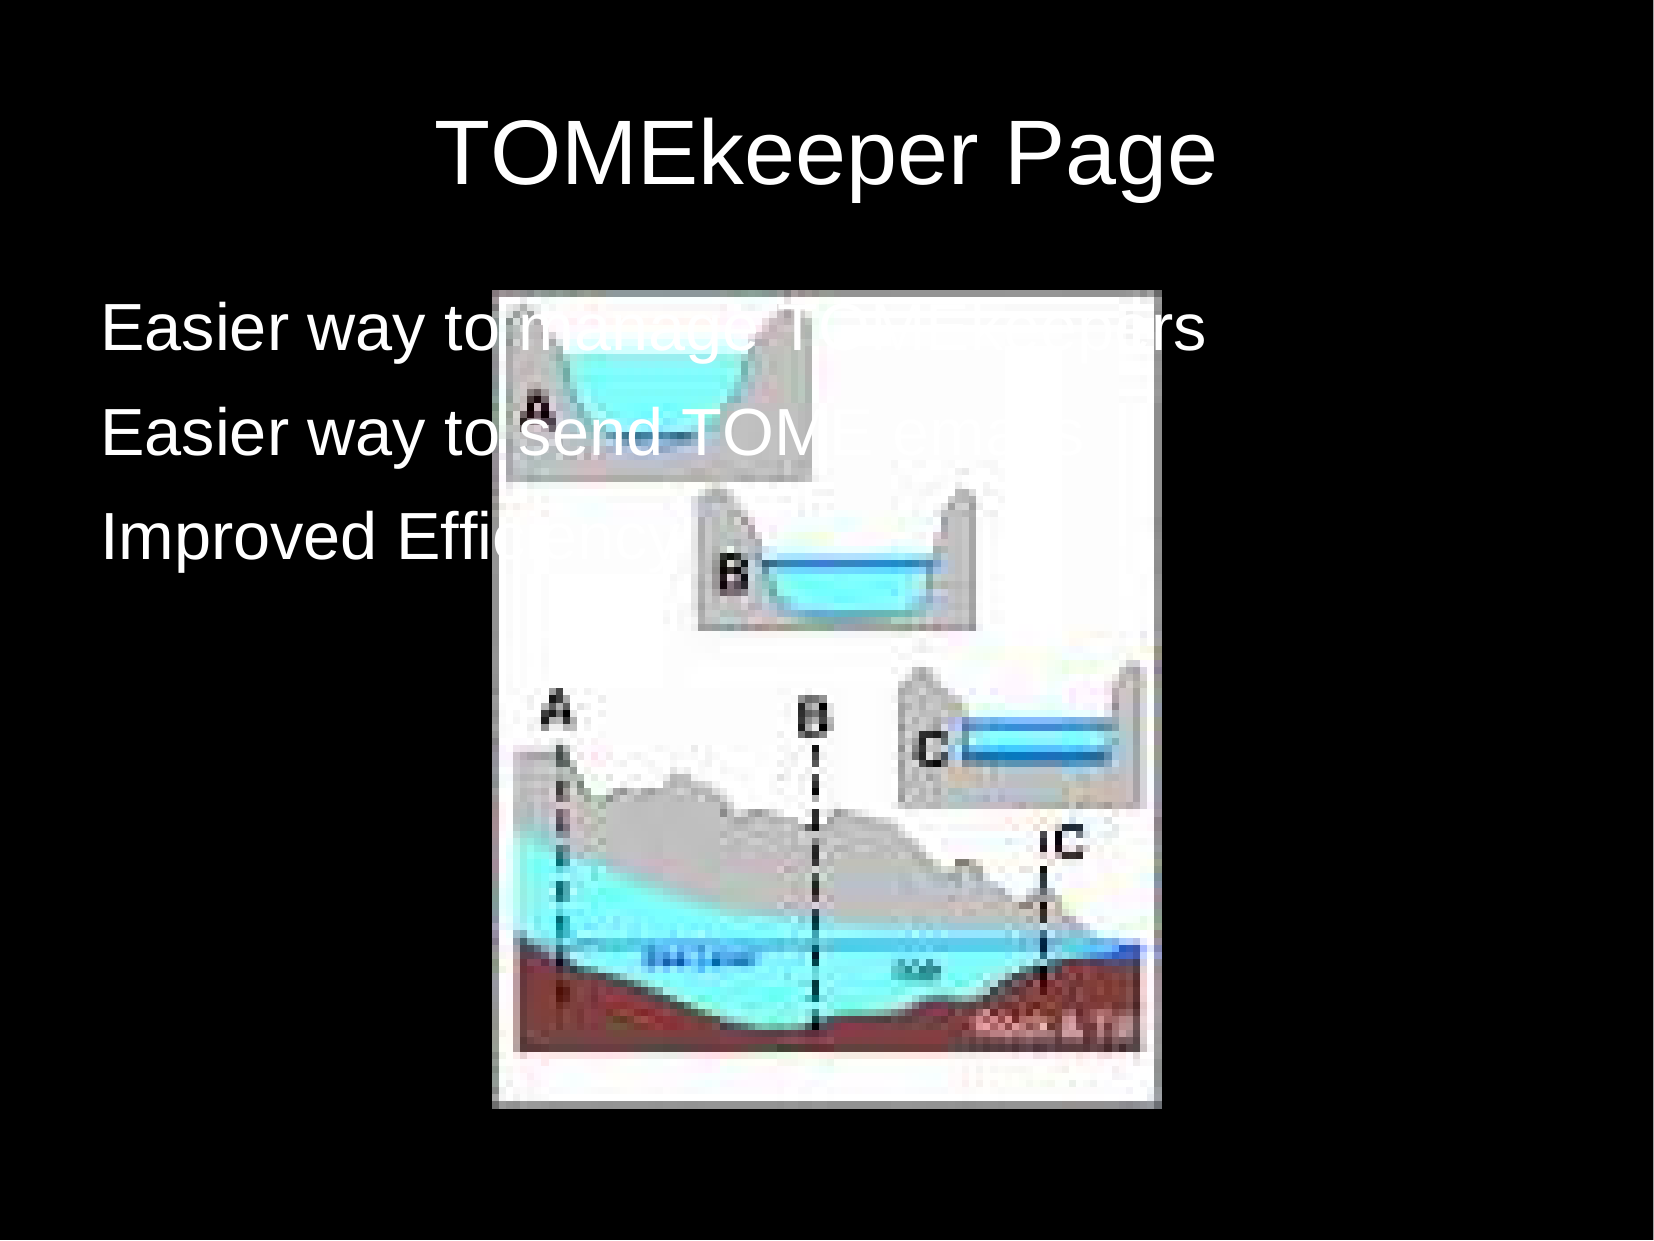

# TOMEkeeper Page
Easier way to manage TOMEkeepers
Easier way to send TOME emails
Improved Efficiency